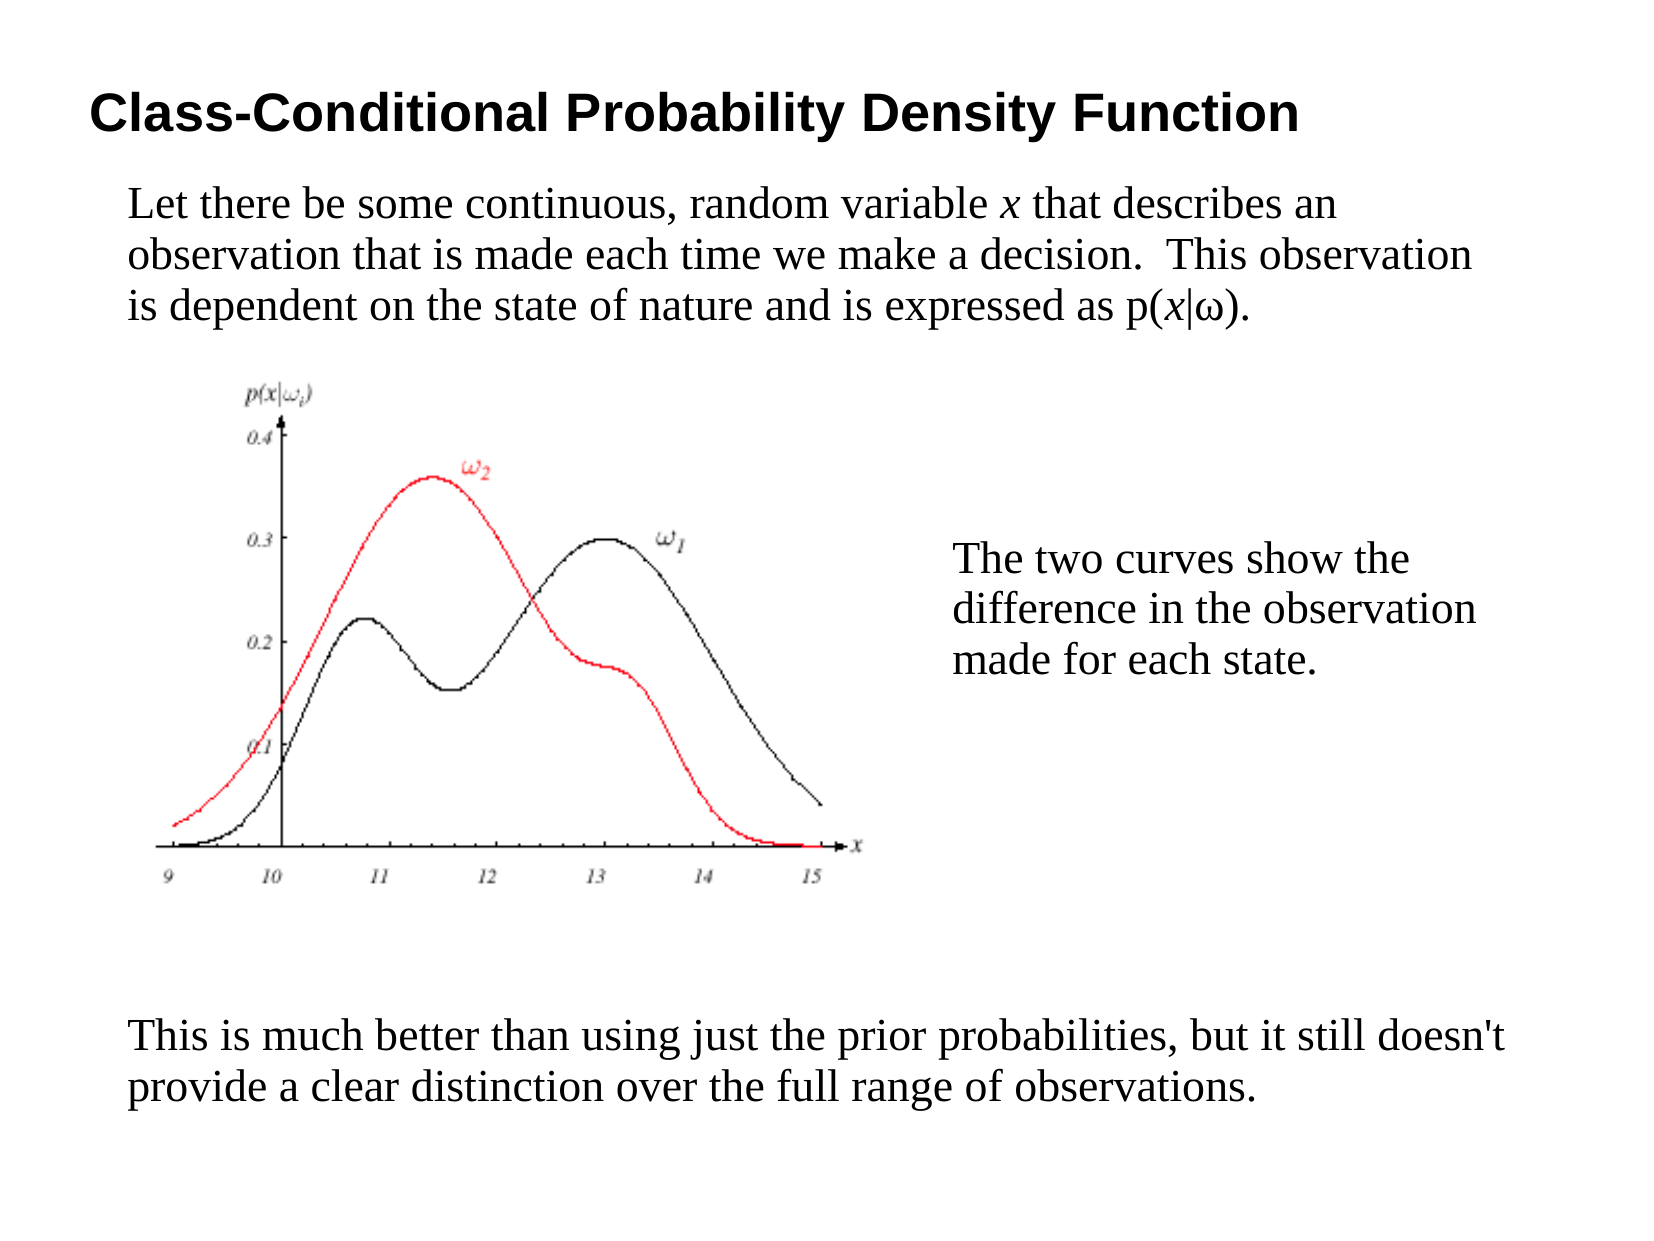

Class-Conditional Probability Density Function
Let there be some continuous, random variable x that describes an
observation that is made each time we make a decision. This observation
is dependent on the state of nature and is expressed as p(x|ω).
The two curves show the difference in the observation made for each state.
This is much better than using just the prior probabilities, but it still doesn't
provide a clear distinction over the full range of observations.